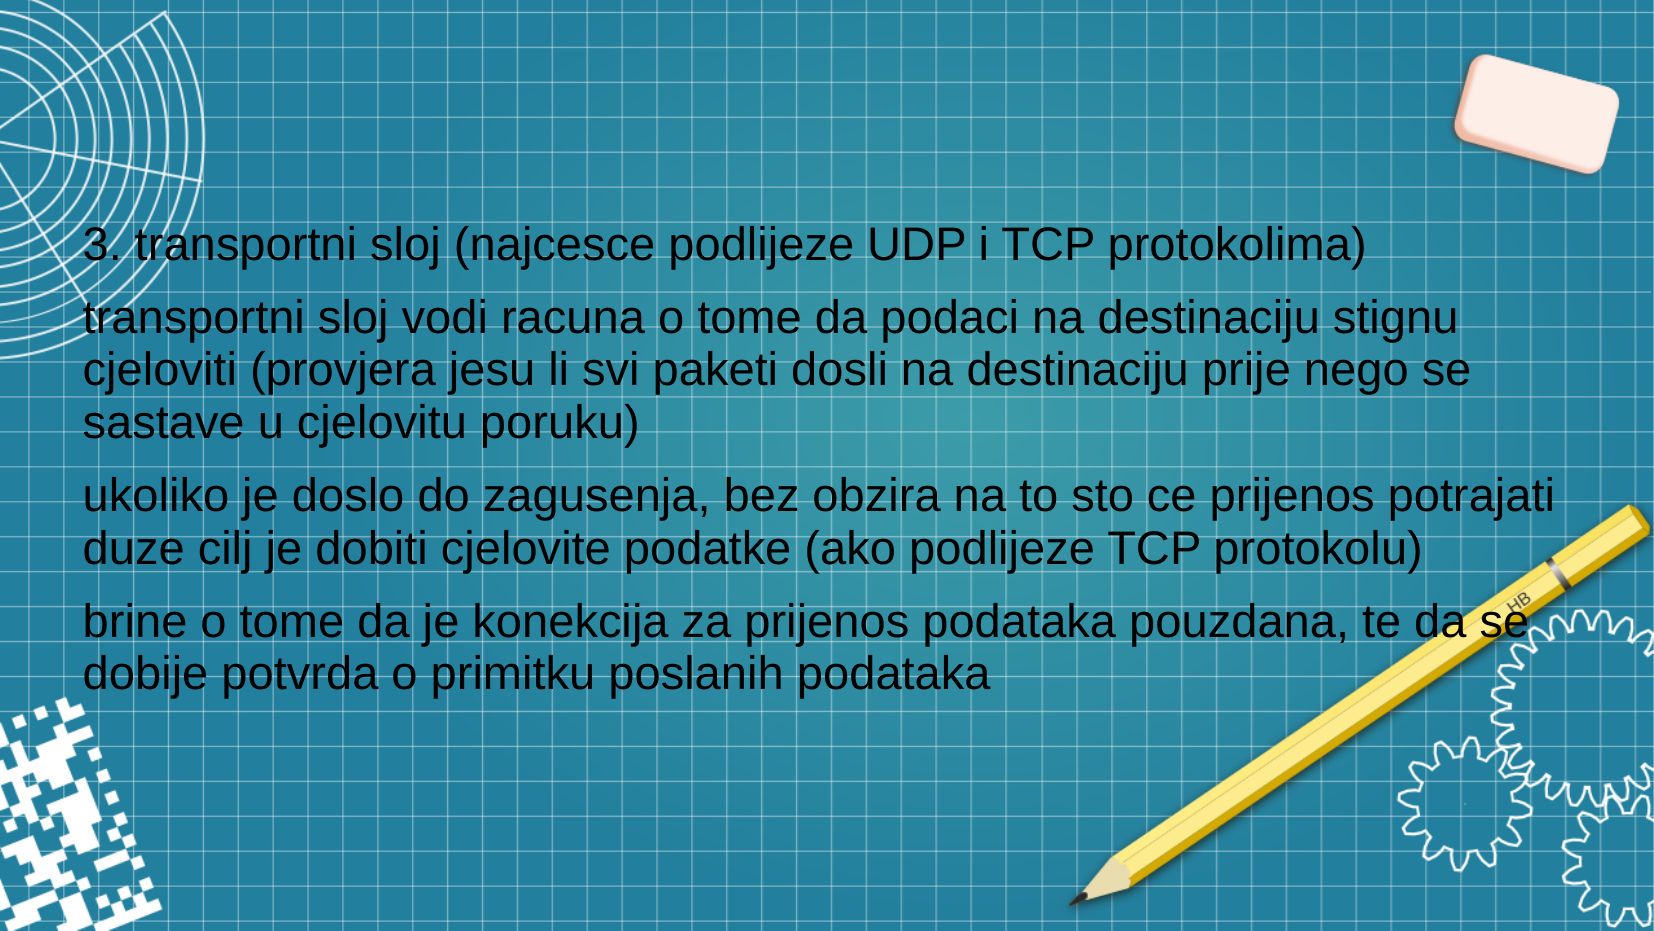

#
3. transportni sloj (najcesce podlijeze UDP i TCP protokolima)
transportni sloj vodi racuna o tome da podaci na destinaciju stignu cjeloviti (provjera jesu li svi paketi dosli na destinaciju prije nego se sastave u cjelovitu poruku)
ukoliko je doslo do zagusenja, bez obzira na to sto ce prijenos potrajati duze cilj je dobiti cjelovite podatke (ako podlijeze TCP protokolu)
brine o tome da je konekcija za prijenos podataka pouzdana, te da se dobije potvrda o primitku poslanih podataka